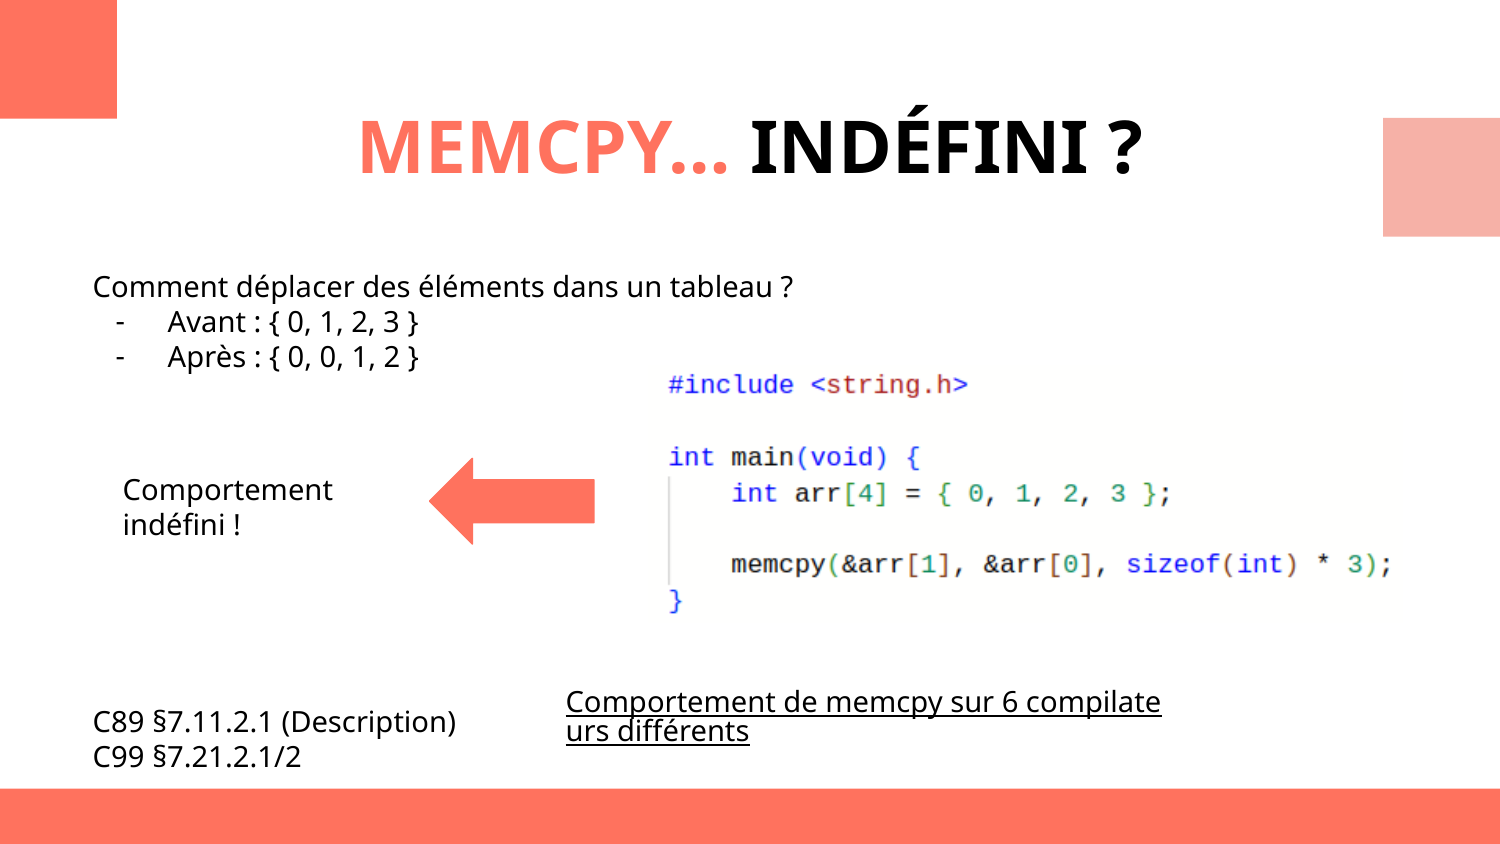

# MEMCPY… INDÉFINI ?
Comment déplacer des éléments dans un tableau ?
Avant : { 0, 1, 2, 3 }
Après : { 0, 0, 1, 2 }
Comportement indéfini !
Comportement de memcpy sur 6 compilateurs différents
C89 §7.11.2.1 (Description)
C99 §7.21.2.1/2